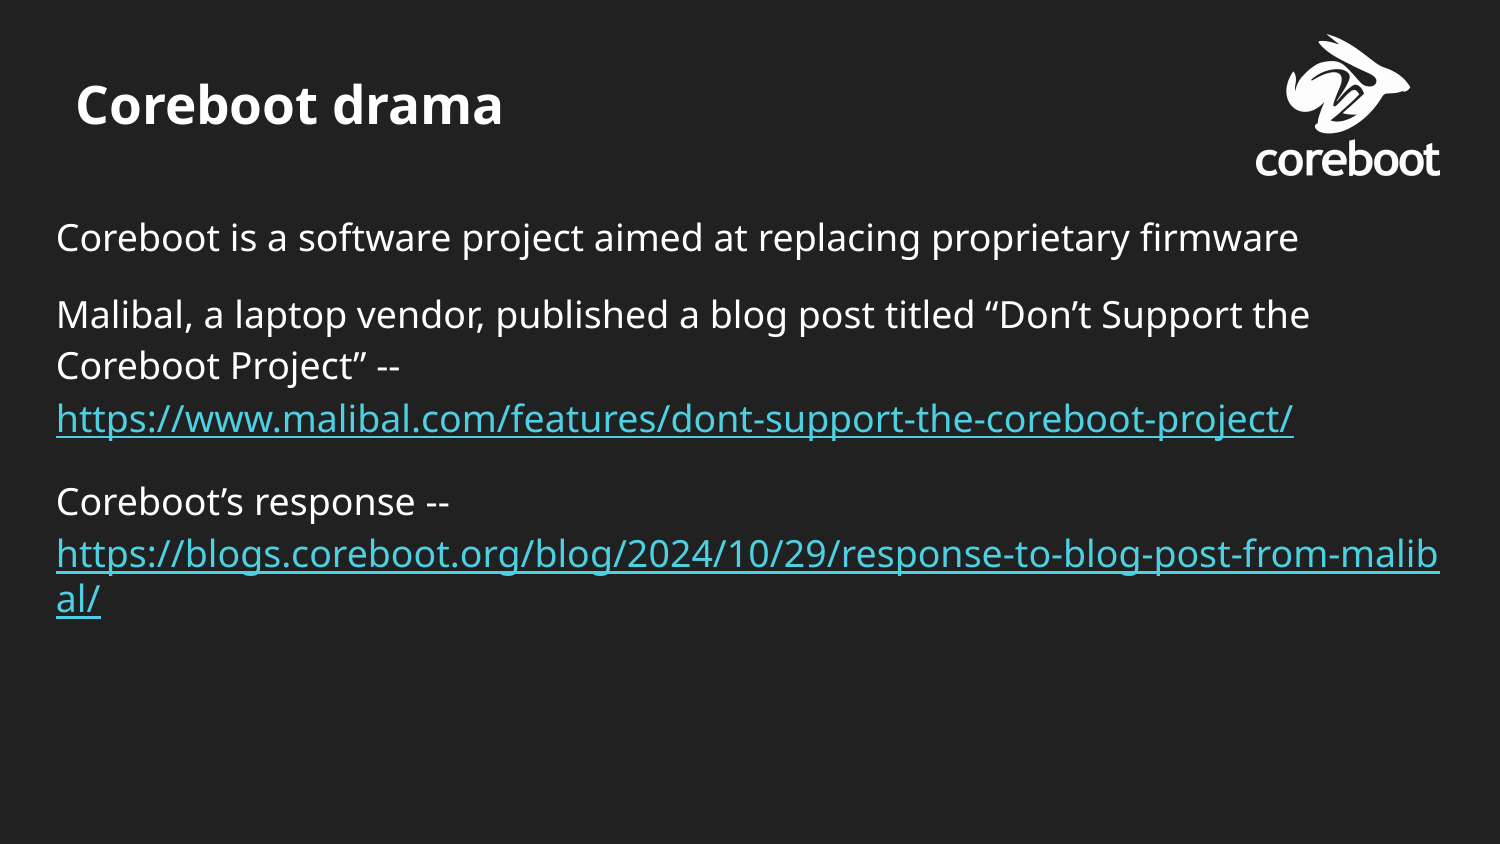

# Coreboot drama
Coreboot is a software project aimed at replacing proprietary firmware
Malibal, a laptop vendor, published a blog post titled “Don’t Support the Coreboot Project” -- https://www.malibal.com/features/dont-support-the-coreboot-project/
Coreboot’s response -- https://blogs.coreboot.org/blog/2024/10/29/response-to-blog-post-from-malibal/